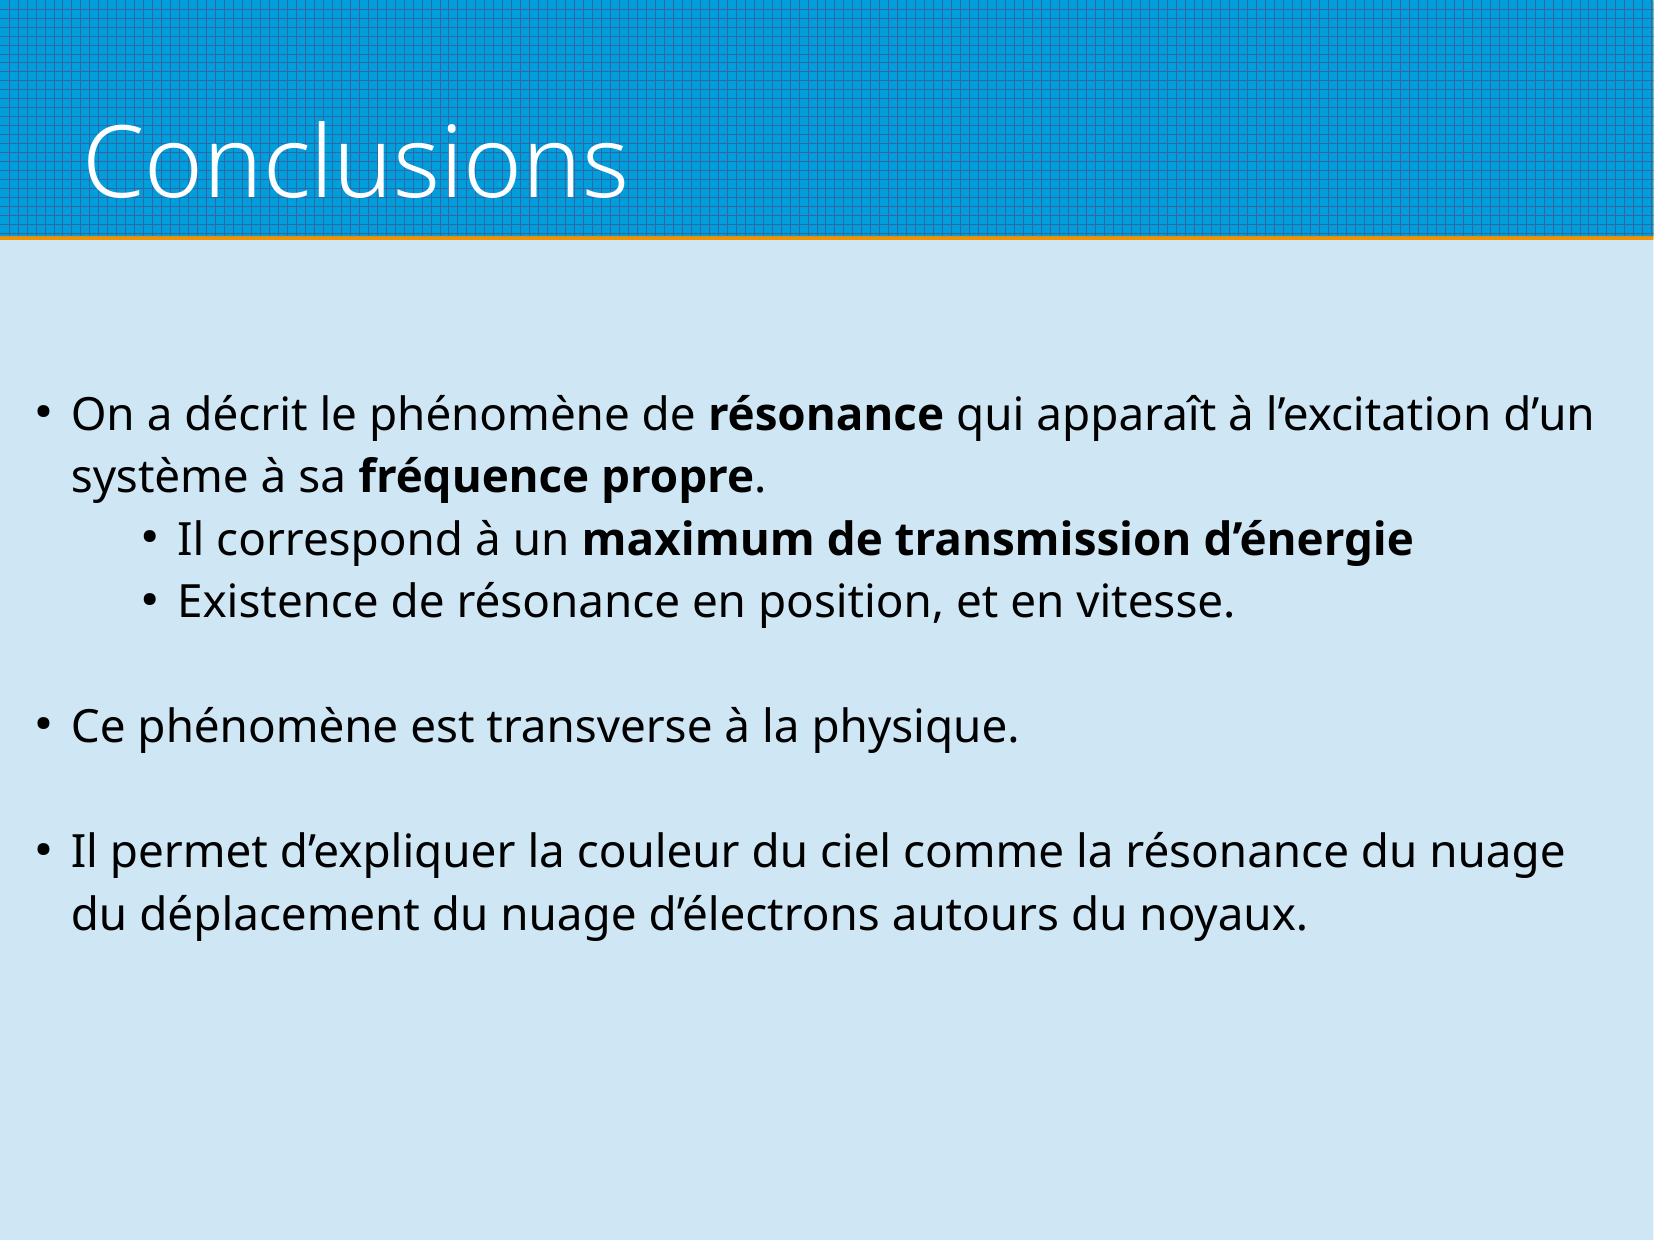

# Conclusions
On a décrit le phénomène de résonance qui apparaît à l’excitation d’un système à sa fréquence propre.
Il correspond à un maximum de transmission d’énergie
Existence de résonance en position, et en vitesse.
Ce phénomène est transverse à la physique.
Il permet d’expliquer la couleur du ciel comme la résonance du nuage du déplacement du nuage d’électrons autours du noyaux.